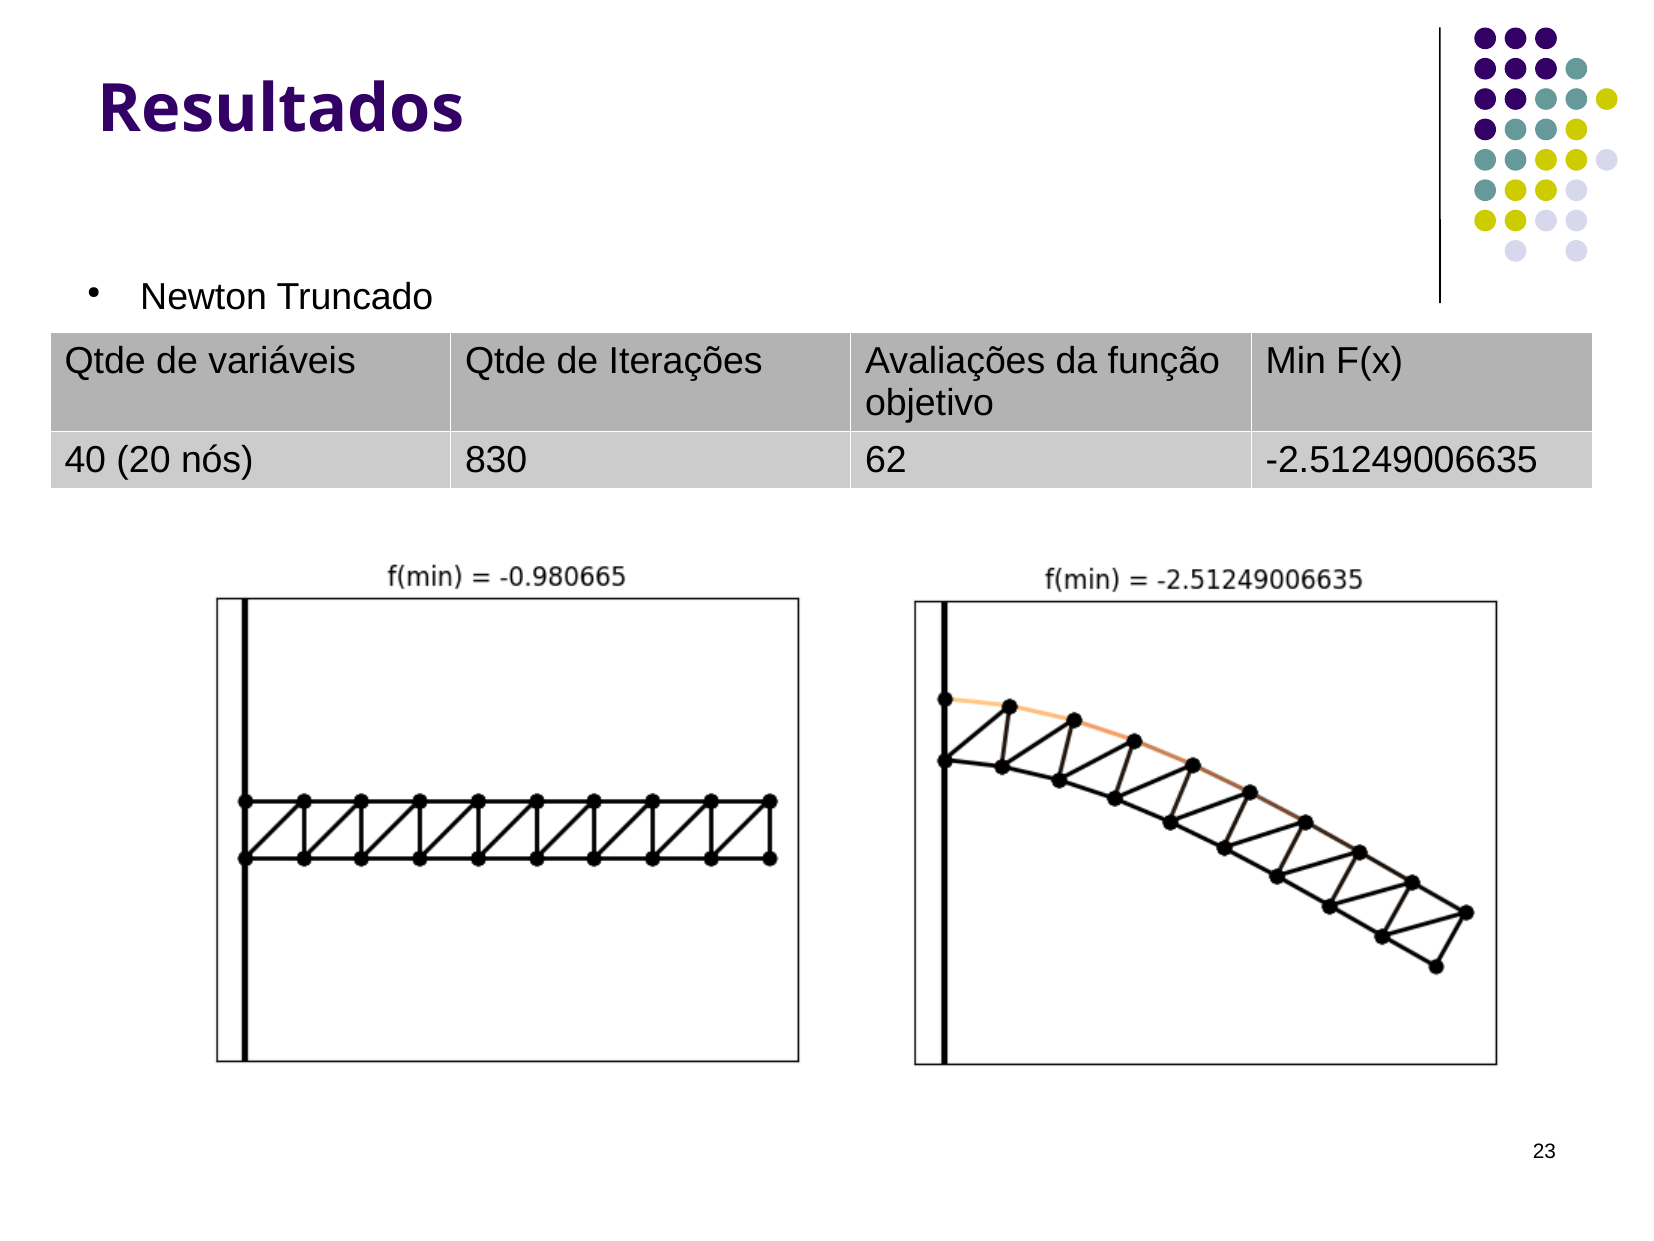

# Resultados
Newton Truncado
| Qtde de variáveis | Qtde de Iterações | Avaliações da função objetivo | Min F(x) |
| --- | --- | --- | --- |
| 40 (20 nós) | 830 | 62 | -2.51249006635 |